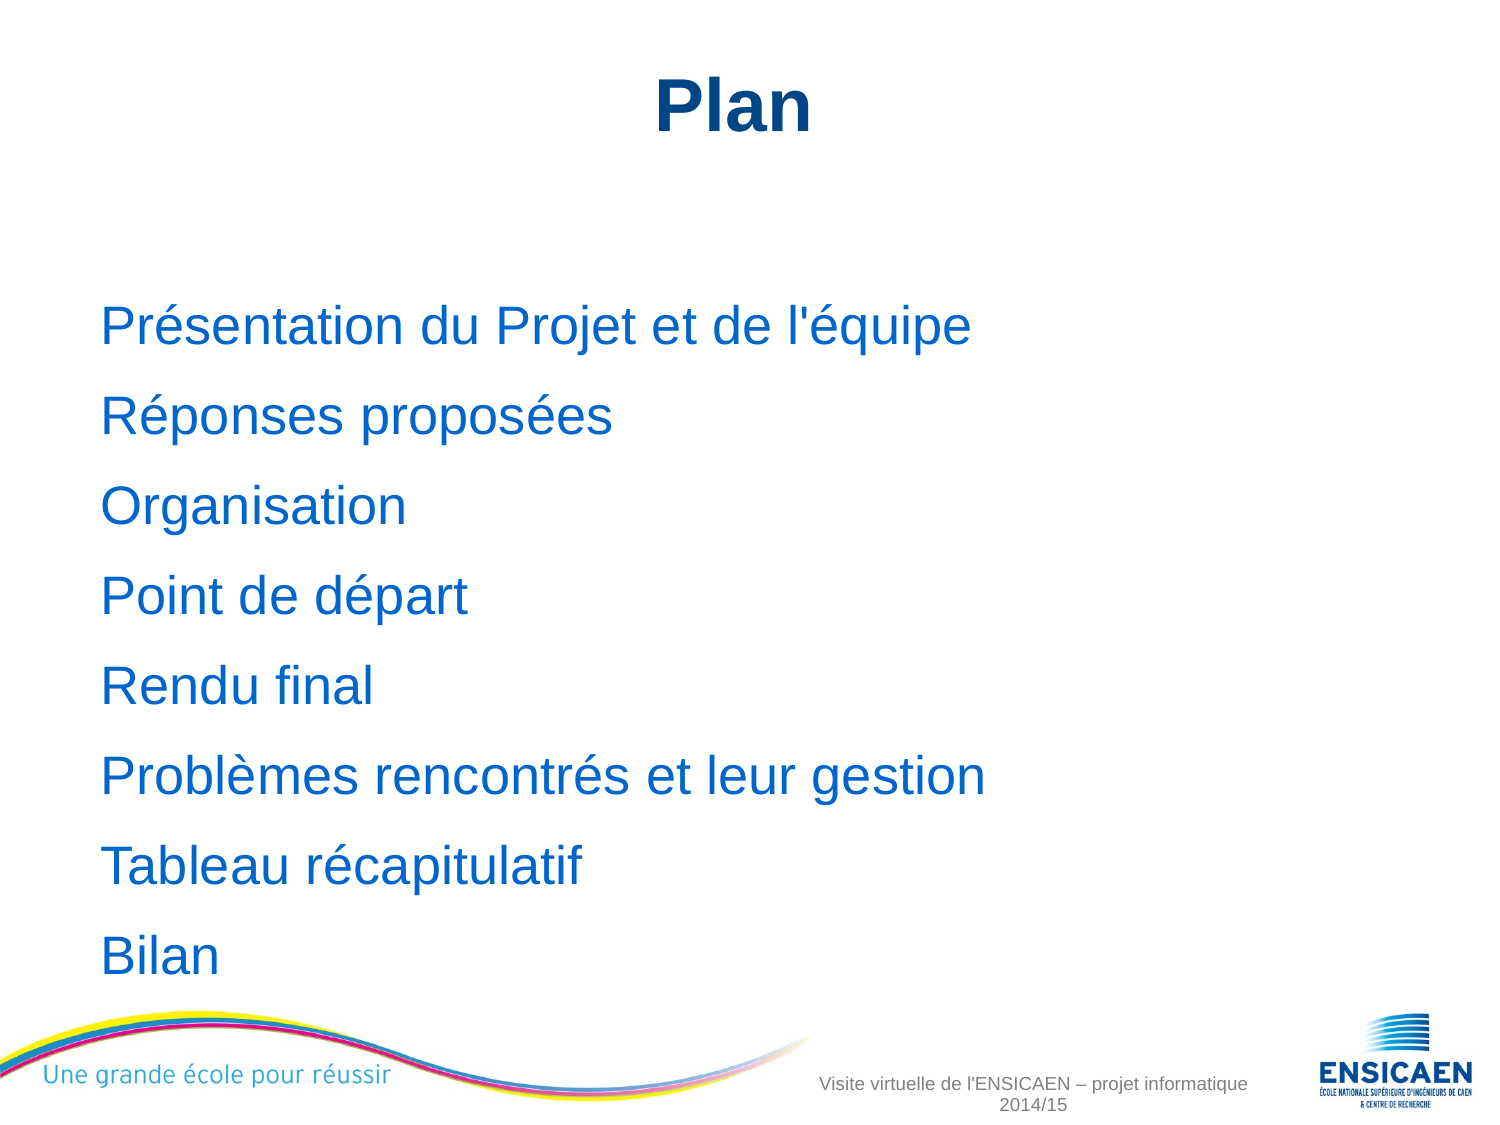

# Plan
Présentation du Projet et de l'équipe
Réponses proposées
Organisation
Point de départ
Rendu final
Problèmes rencontrés et leur gestion
Tableau récapitulatif
Bilan
Visite virtuelle de l'ENSICAEN – projet informatique 2014/15